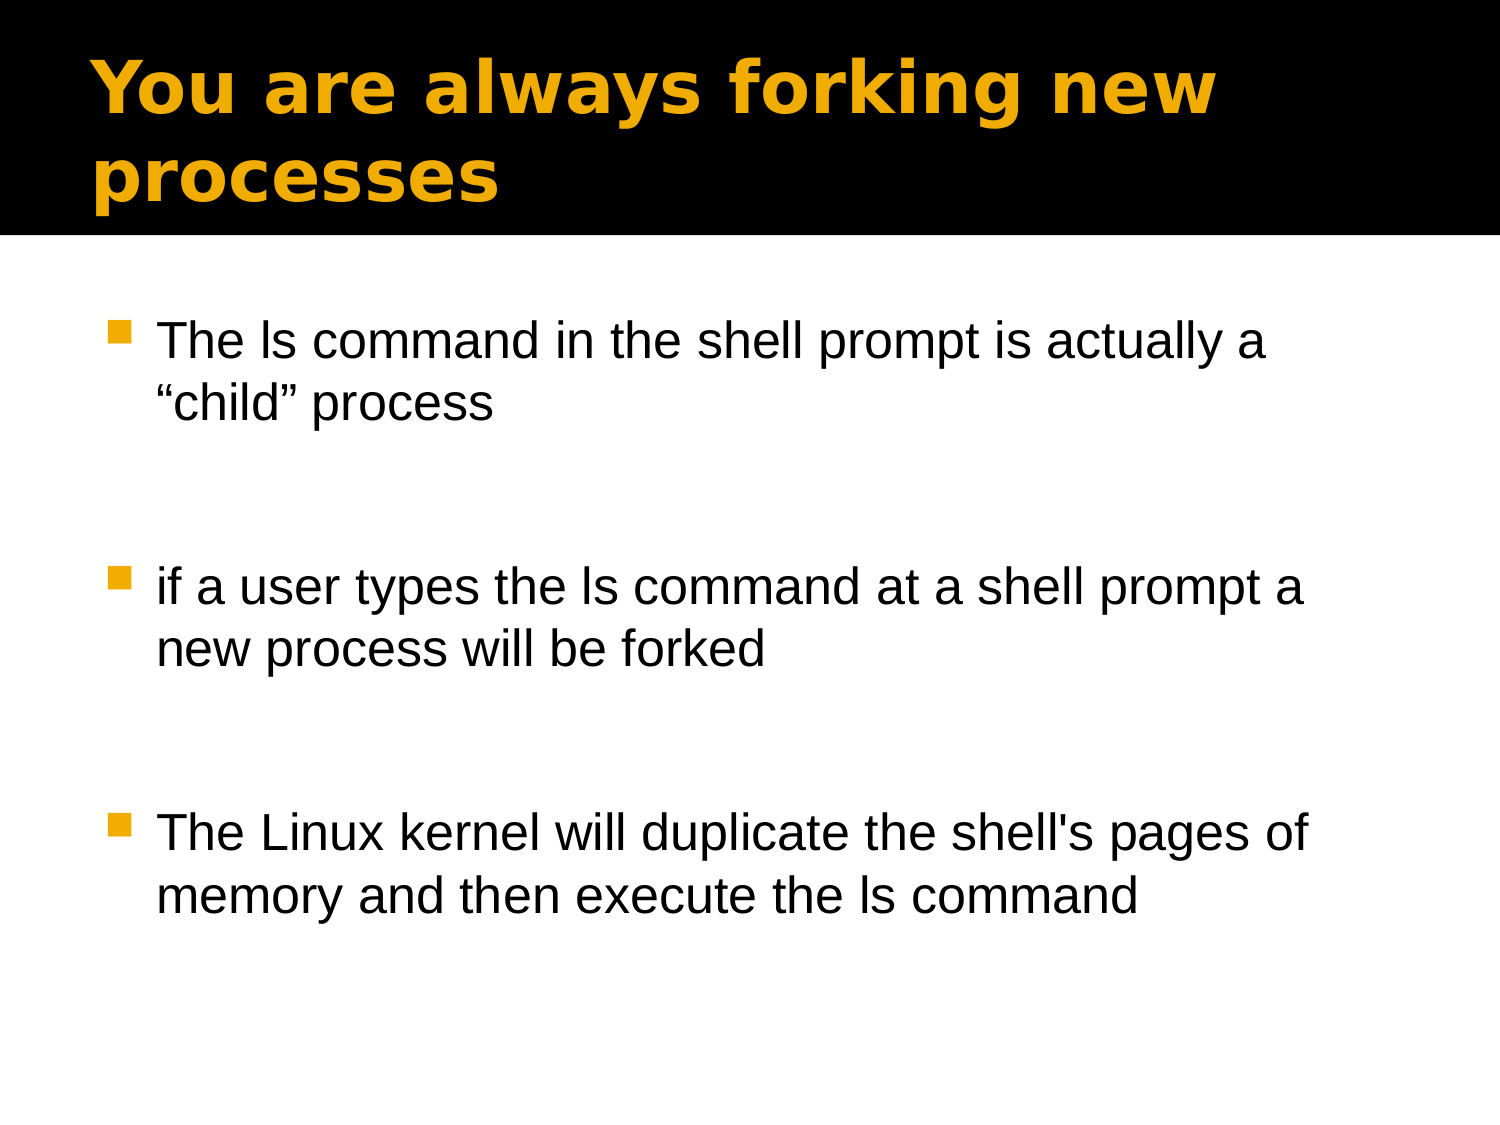

# You are always forking new processes
The ls command in the shell prompt is actually a “child” process
if a user types the ls command at a shell prompt a new process will be forked
The Linux kernel will duplicate the shell's pages of memory and then execute the ls command